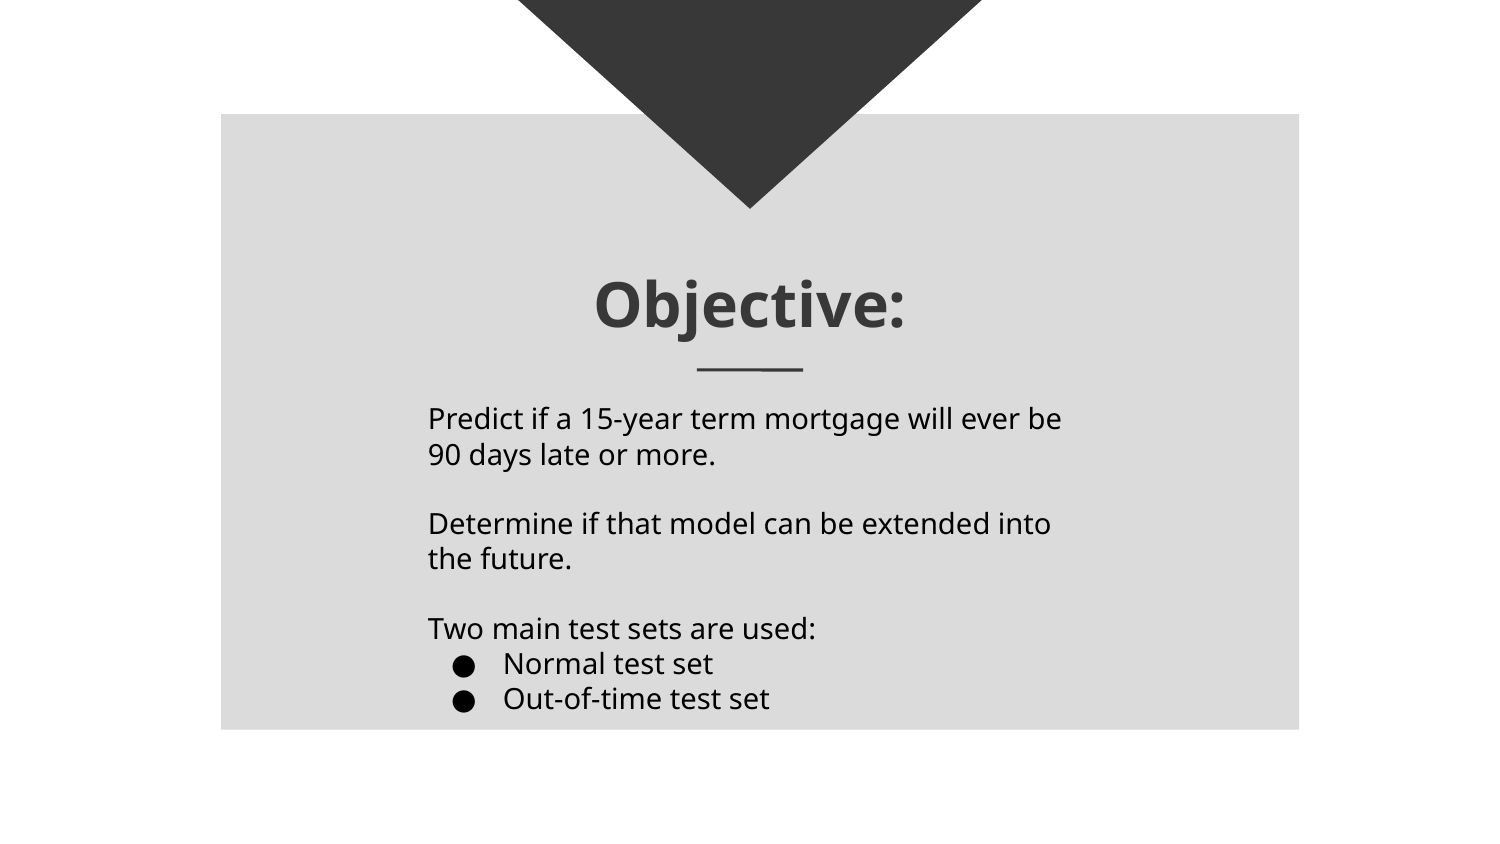

Objective:
# Predict if a 15-year term mortgage will ever be 90 days late or more.
Determine if that model can be extended into the future.
Two main test sets are used:
Normal test set
Out-of-time test set